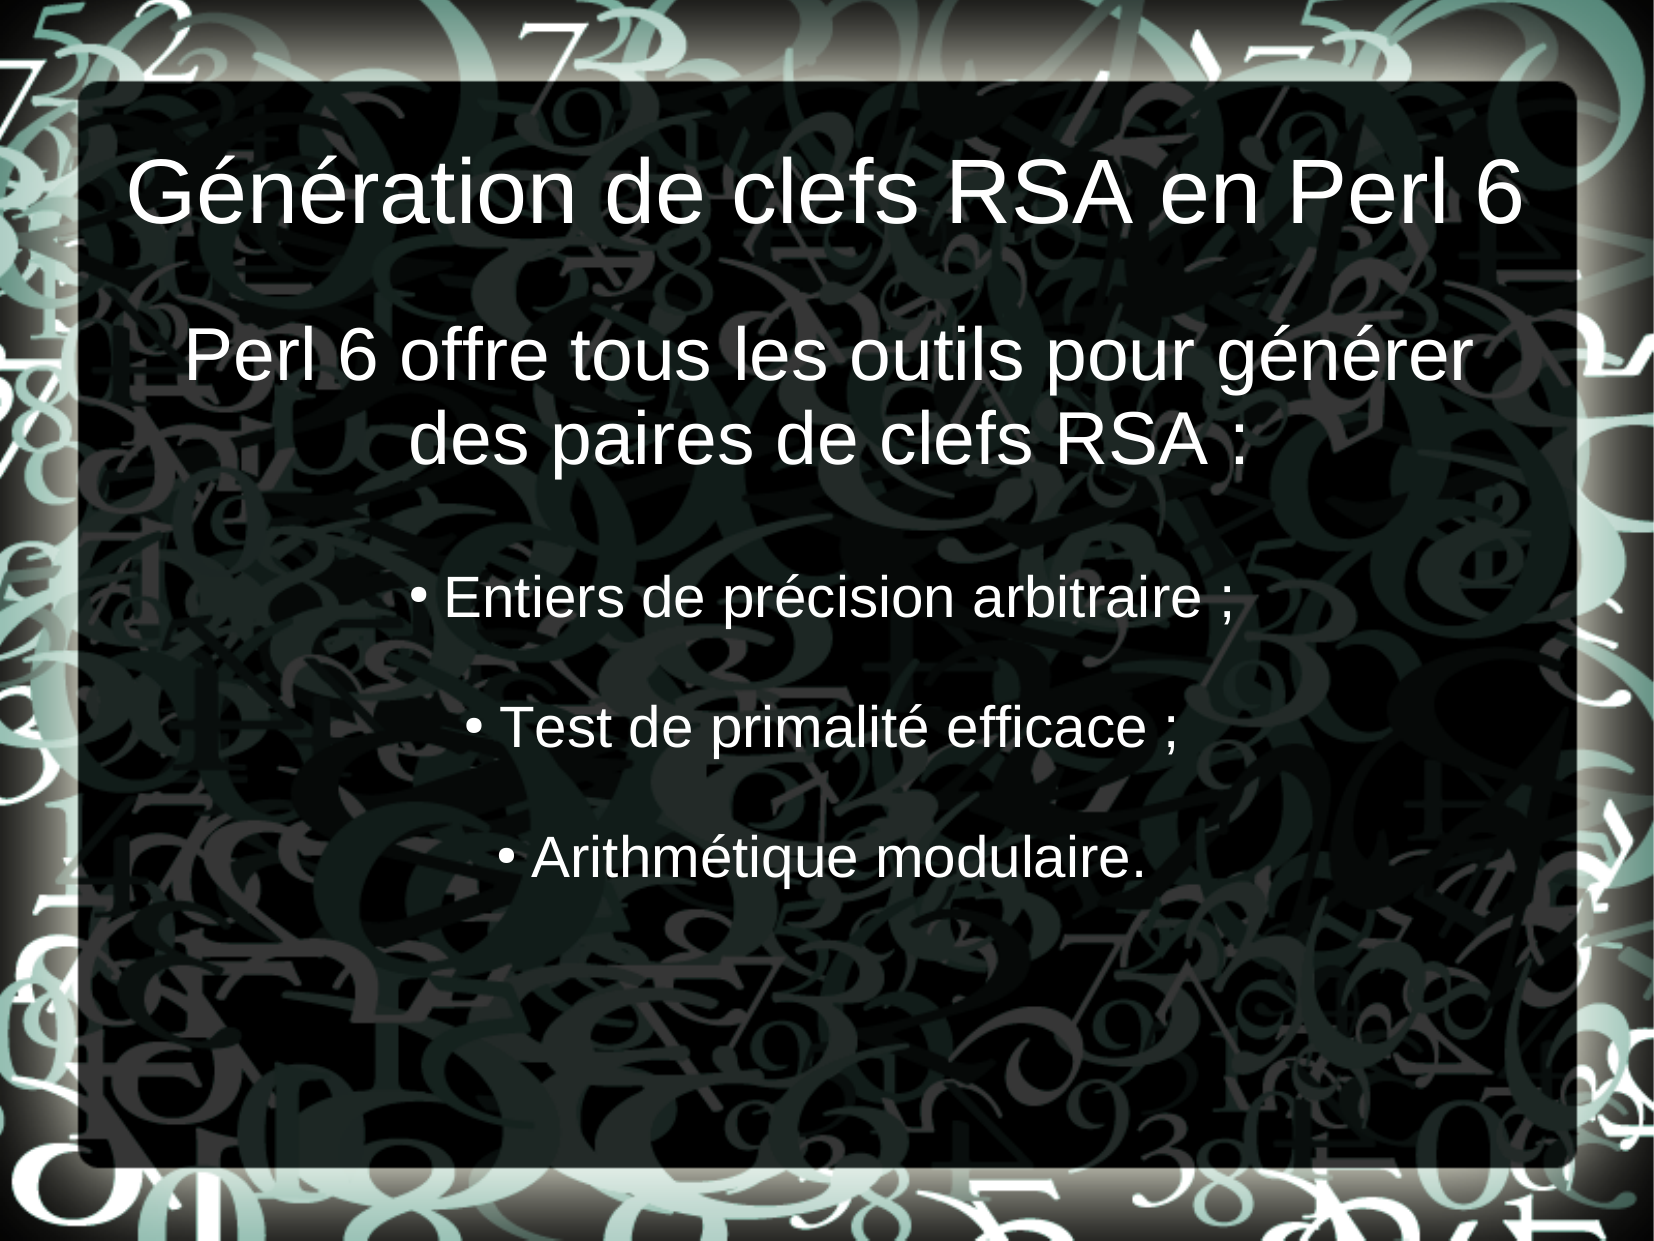

# Génération de clefs RSA en Perl 6
Perl 6 offre tous les outils pour générer des paires de clefs RSA :
Entiers de précision arbitraire ;
Test de primalité efficace ;
Arithmétique modulaire.